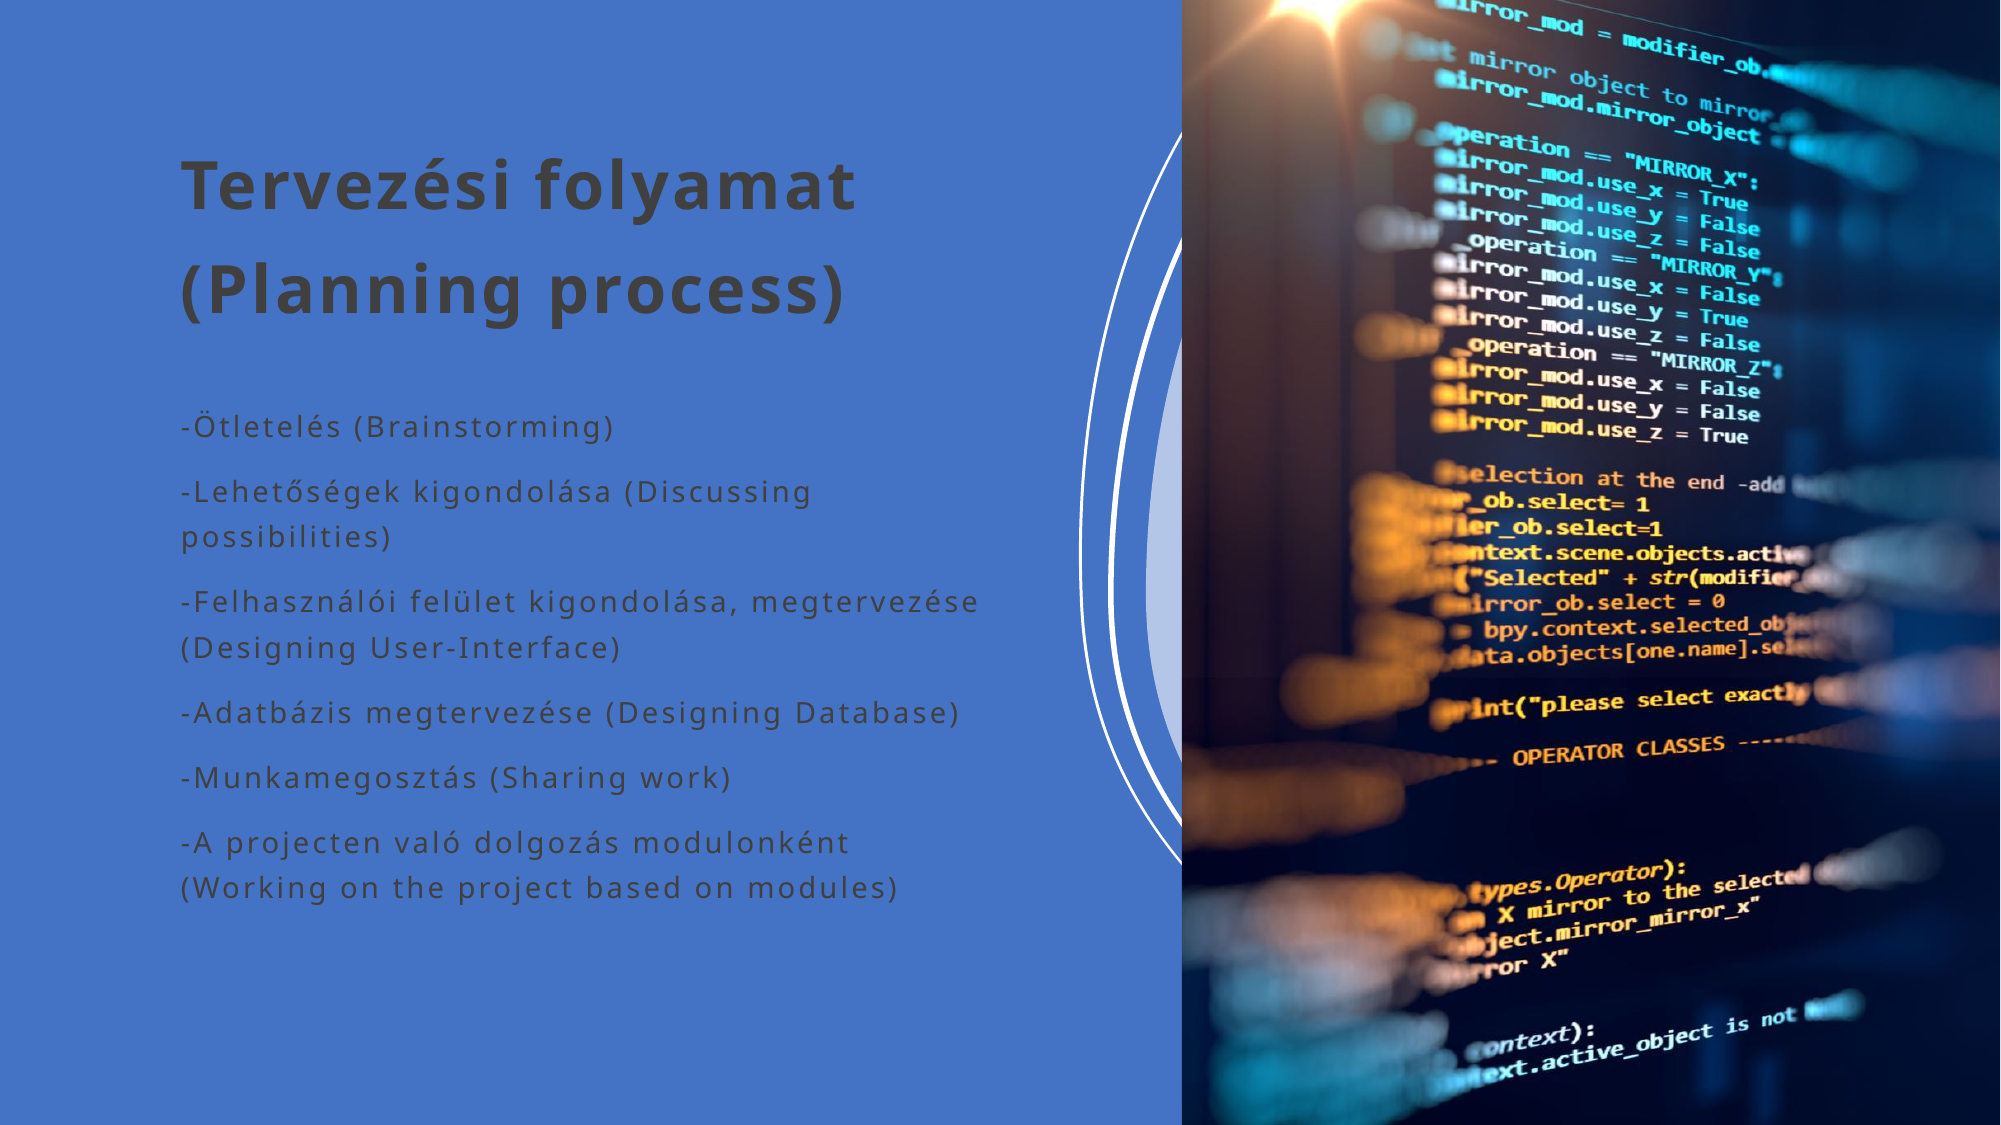

# Tervezési folyamat (Planning process)
-Ötletelés (Brainstorming)
-Lehetőségek kigondolása (Discussing possibilities)
-Felhasználói felület kigondolása, megtervezése
(Designing User-Interface)
-Adatbázis megtervezése (Designing Database)
-Munkamegosztás (Sharing work)
-A projecten való dolgozás modulonként (Working on the project based on modules)